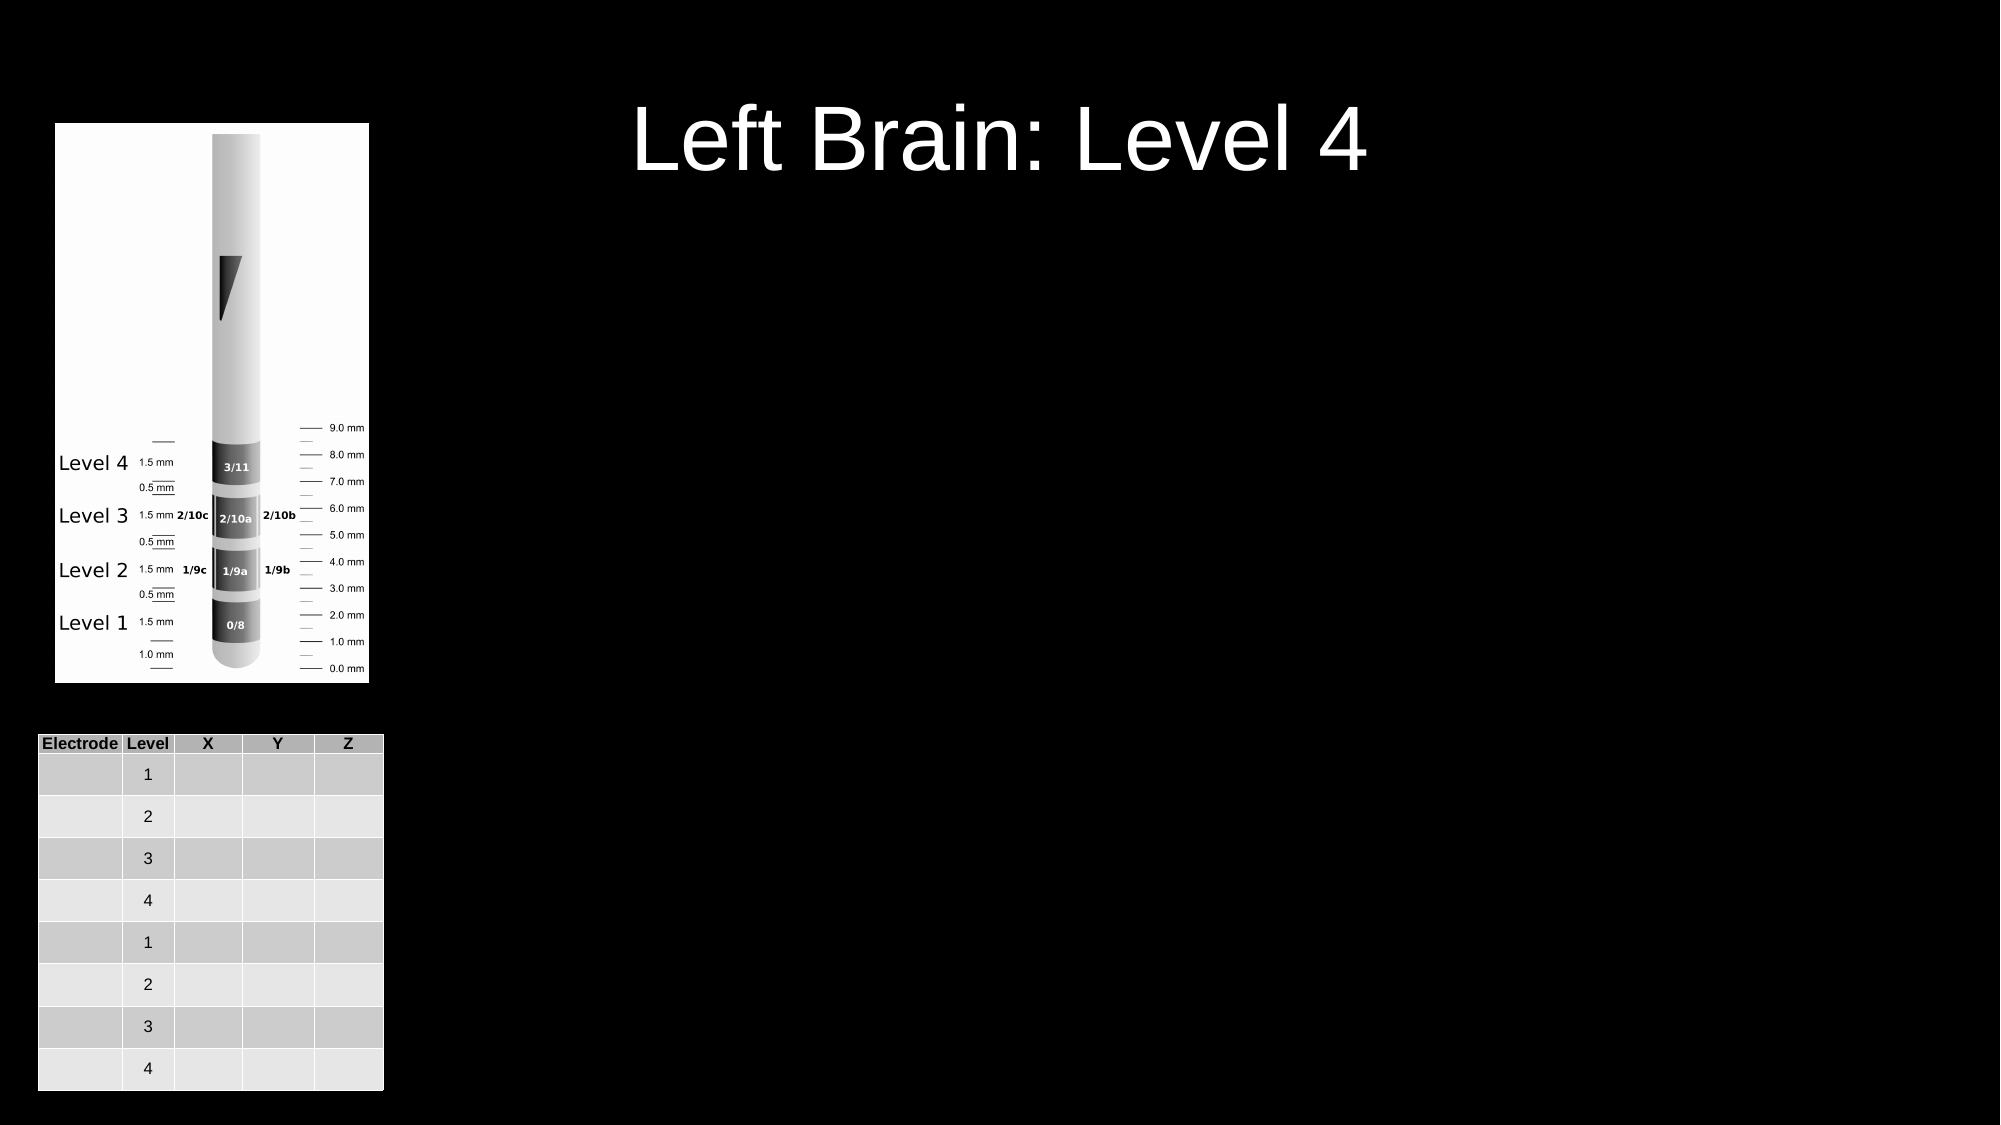

# Left Brain: Level 4
| Electrode | Level | X | Y | Z |
| --- | --- | --- | --- | --- |
| | 1 | | | |
| | 2 | | | |
| | 3 | | | |
| | 4 | | | |
| | 1 | | | |
| | 2 | | | |
| | 3 | | | |
| | 4 | | | |